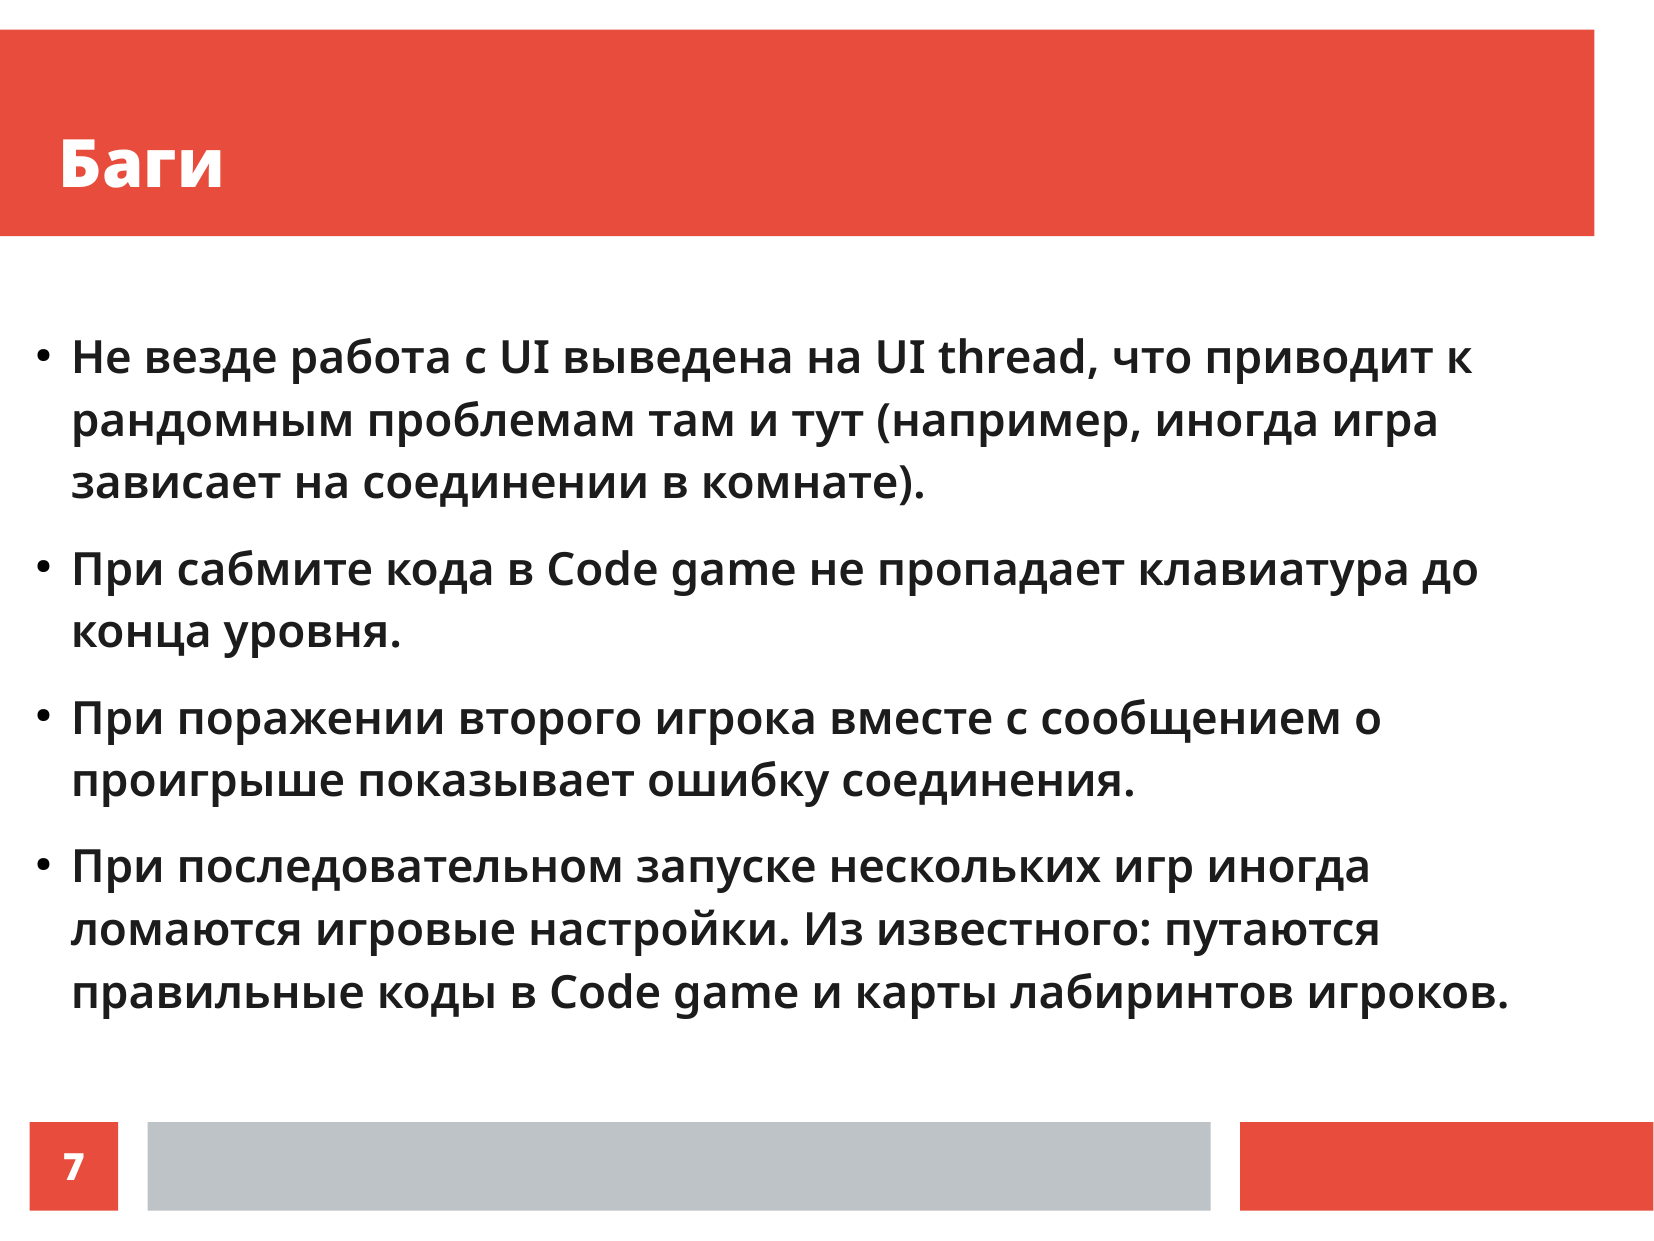

# Баги
Не везде работа с UI выведена на UI thread, что приводит к рандомным проблемам там и тут (например, иногда игра зависает на соединении в комнате).
При сабмите кода в Code game не пропадает клавиатура до конца уровня.
При поражении второго игрока вместе с сообщением о проигрыше показывает ошибку соединения.
При последовательном запуске нескольких игр иногда ломаются игровые настройки. Из известного: путаются правильные коды в Code game и карты лабиринтов игроков.
7